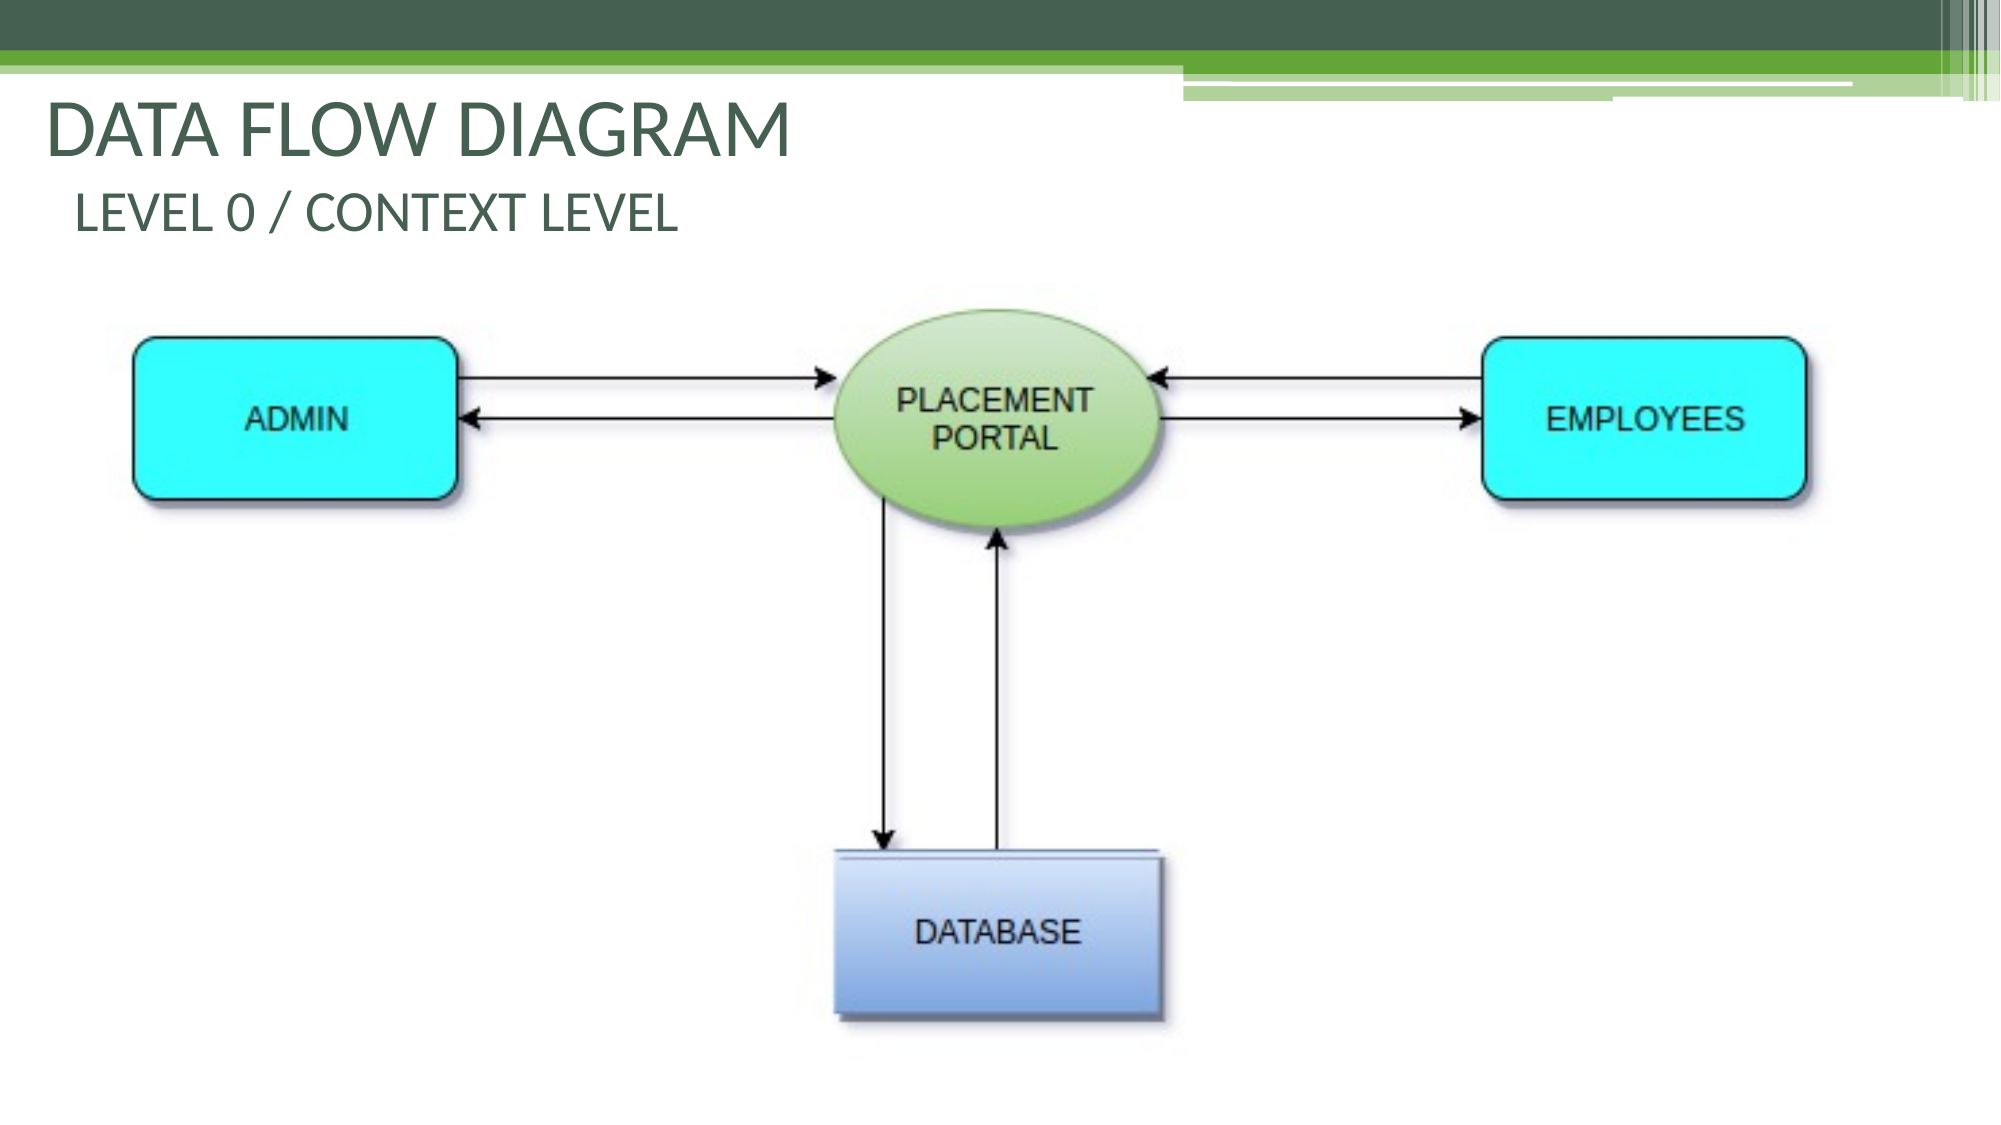

# DATA FLOW DIAGRAM
LEVEL 0 / CONTEXT LEVEL